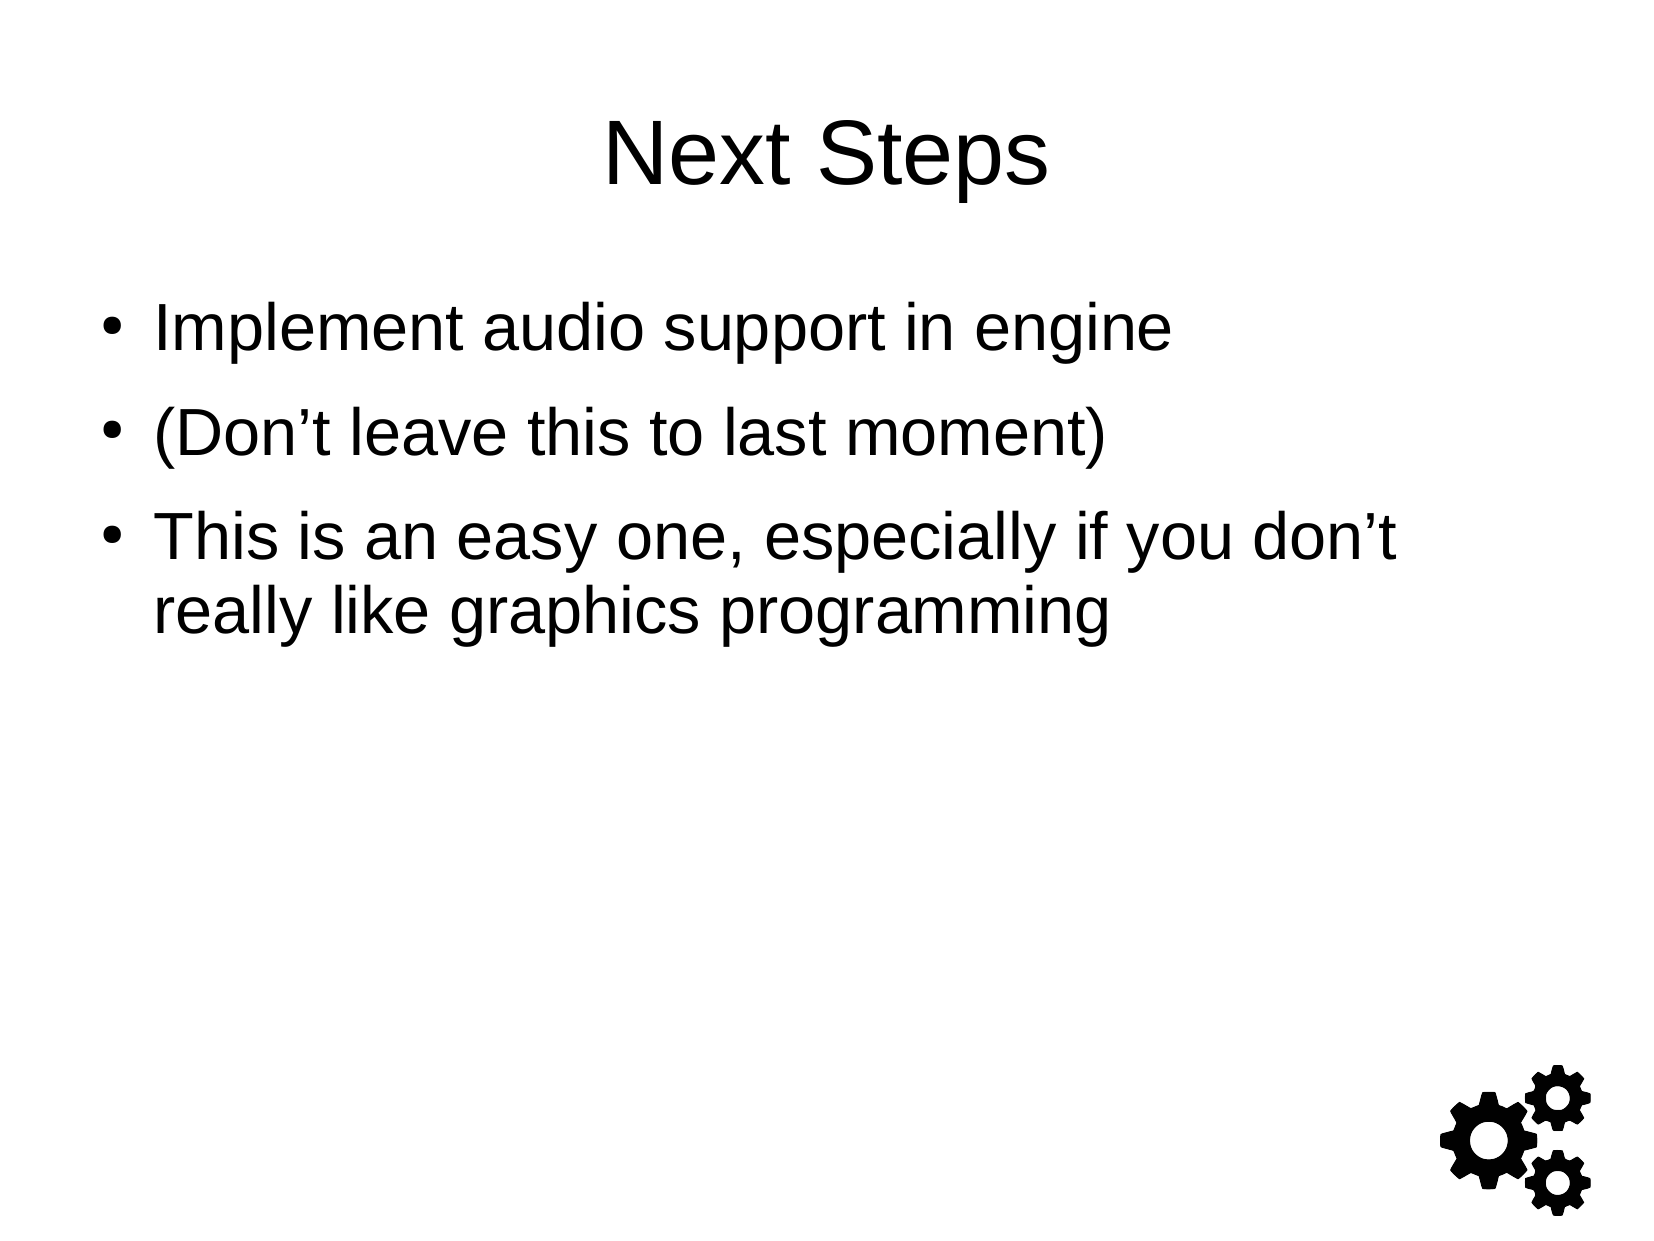

# Next Steps
Implement audio support in engine
(Don’t leave this to last moment)
This is an easy one, especially if you don’t really like graphics programming